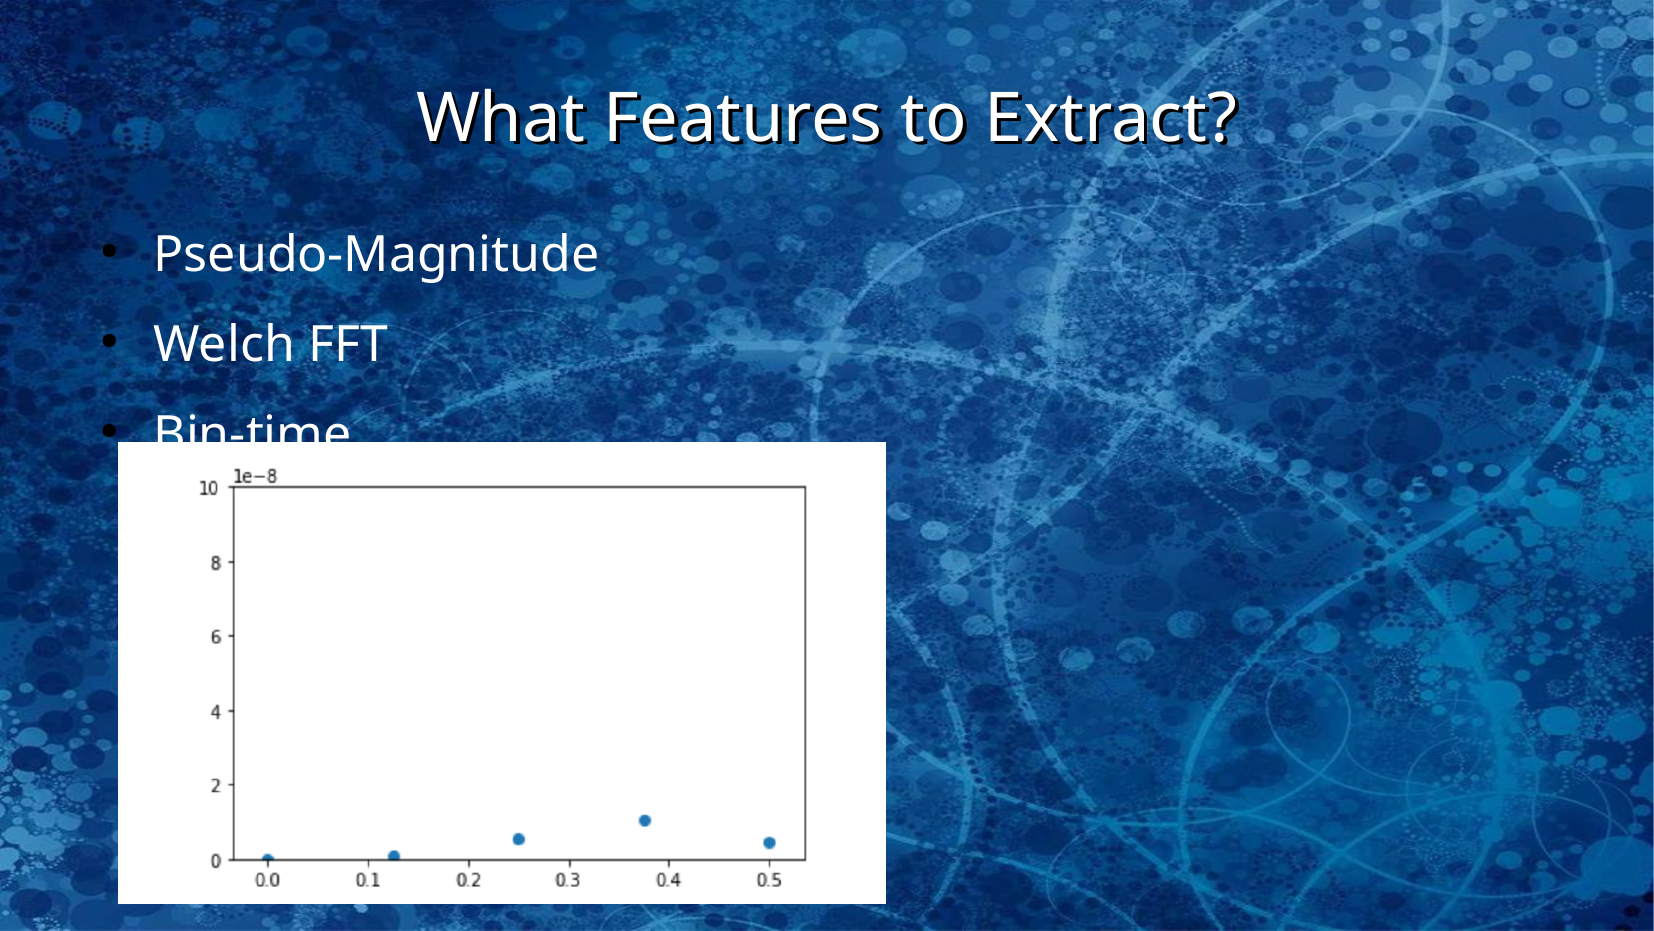

# What Features to Extract?
Pseudo-Magnitude
Welch FFT
Bin-time